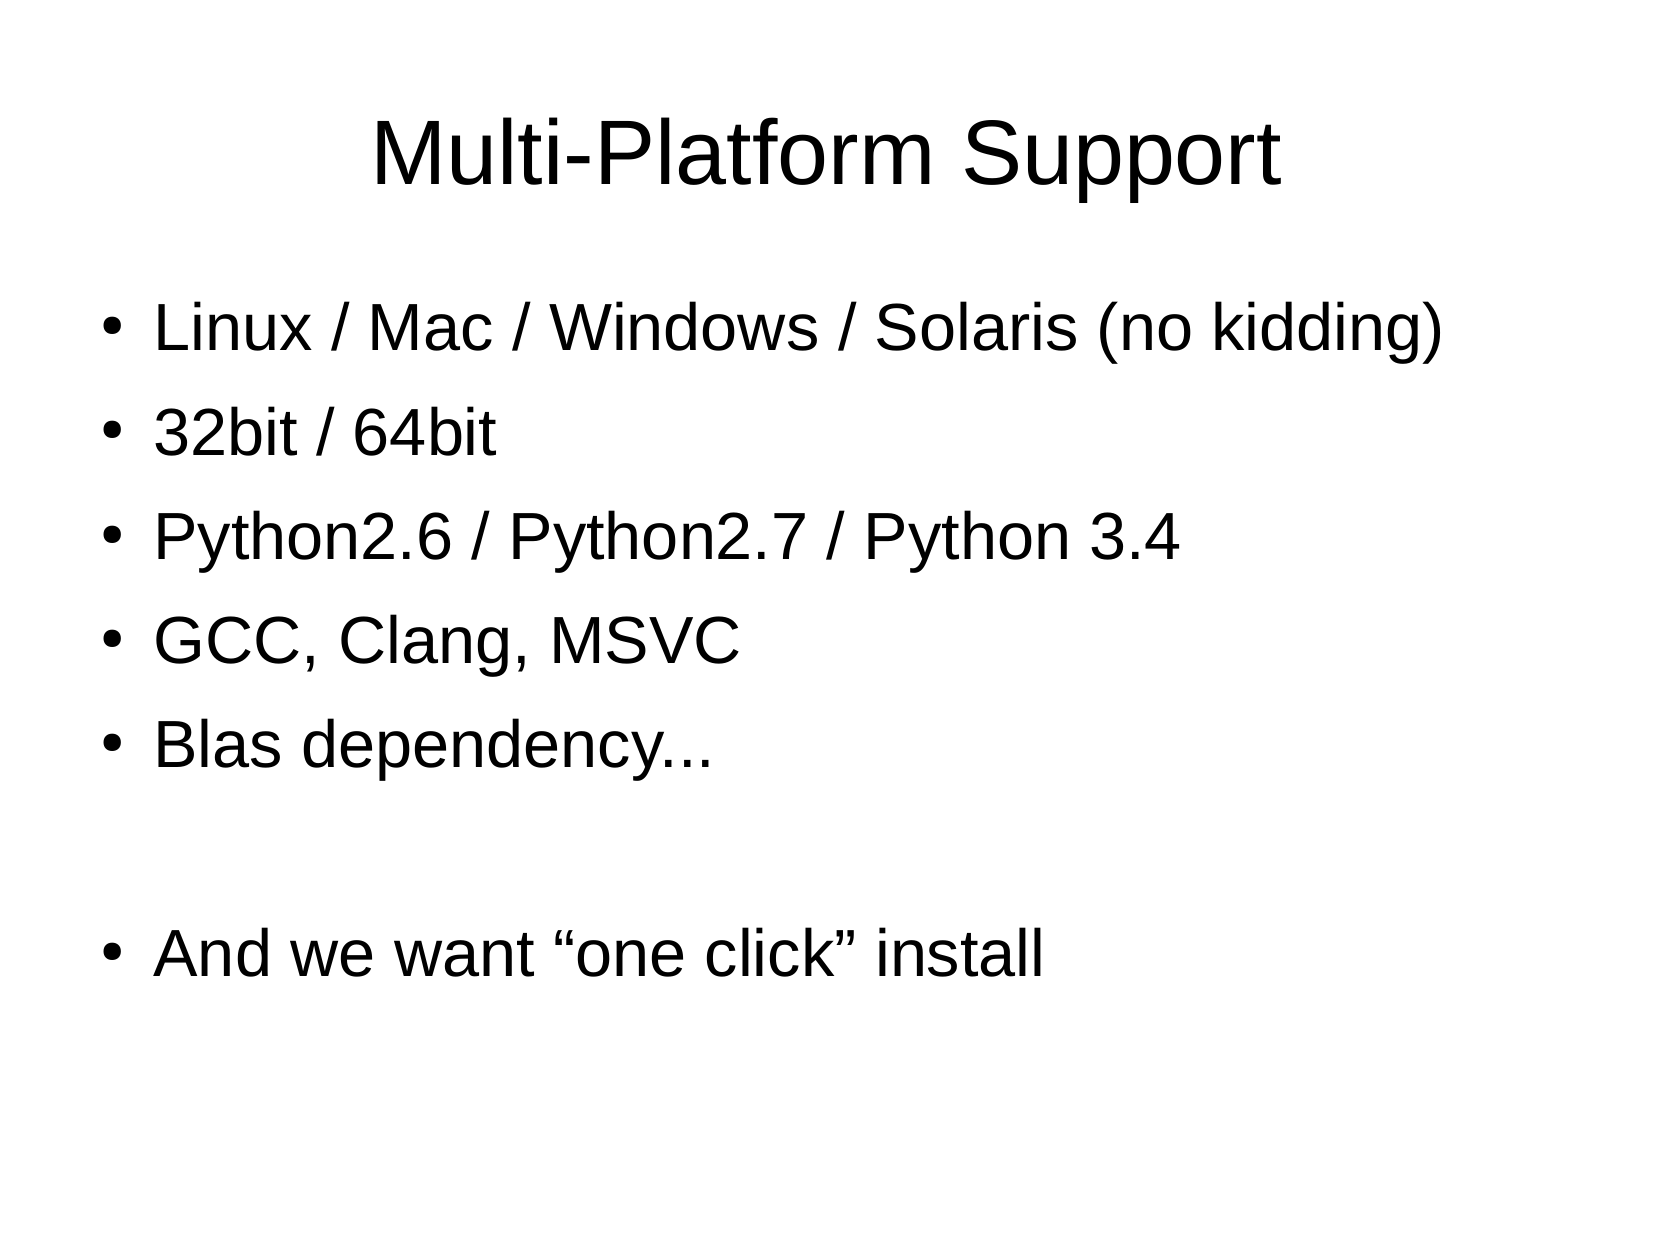

# Multi-Platform Support
Linux / Mac / Windows / Solaris (no kidding)
32bit / 64bit
Python2.6 / Python2.7 / Python 3.4
GCC, Clang, MSVC
Blas dependency...
And we want “one click” install